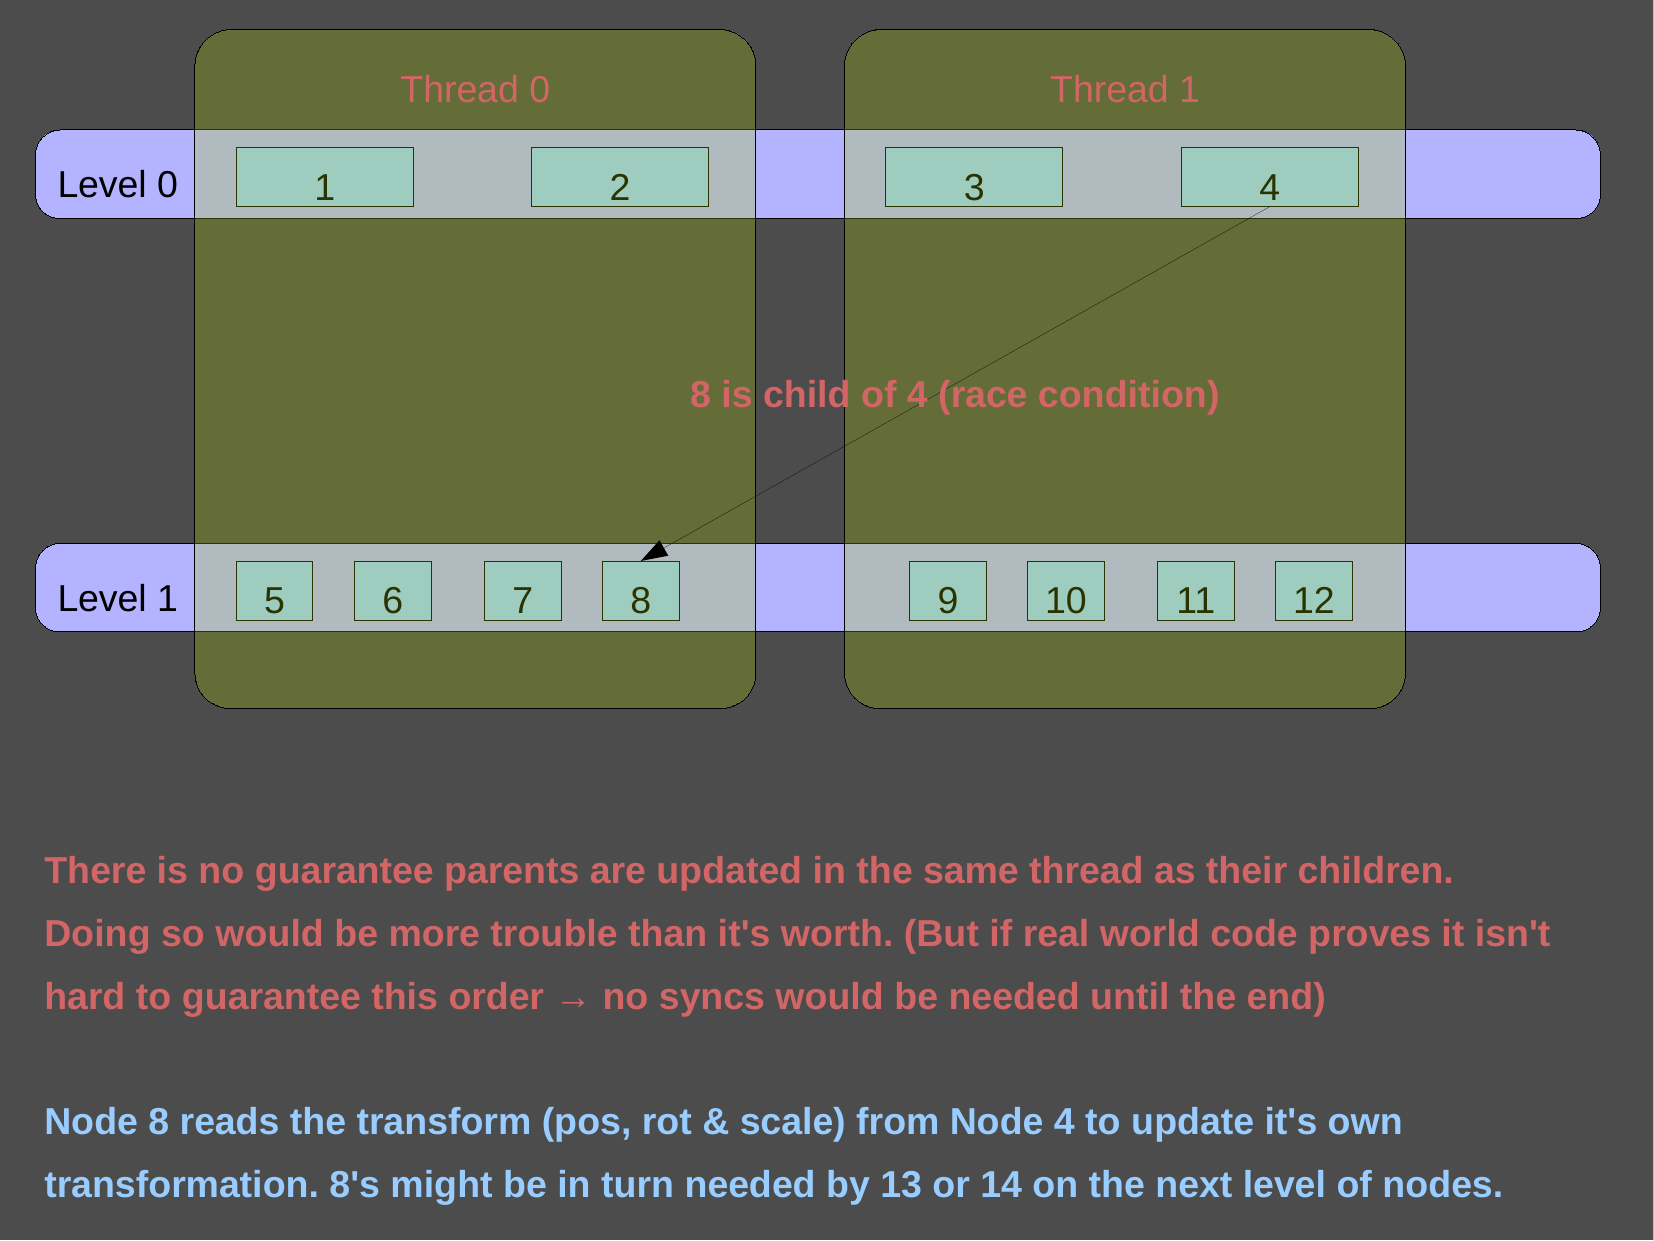

Thread 0
Thread 1
Level 0
1
2
3
4
Level 1
5
6
7
8
9
10
11
12
There is no guarantee parents are updated in the same thread as their children.
Doing so would be more trouble than it's worth. (But if real world code proves it isn't hard to guarantee this order → no syncs would be needed until the end)
Node 8 reads the transform (pos, rot & scale) from Node 4 to update it's own transformation. 8's might be in turn needed by 13 or 14 on the next level of nodes.